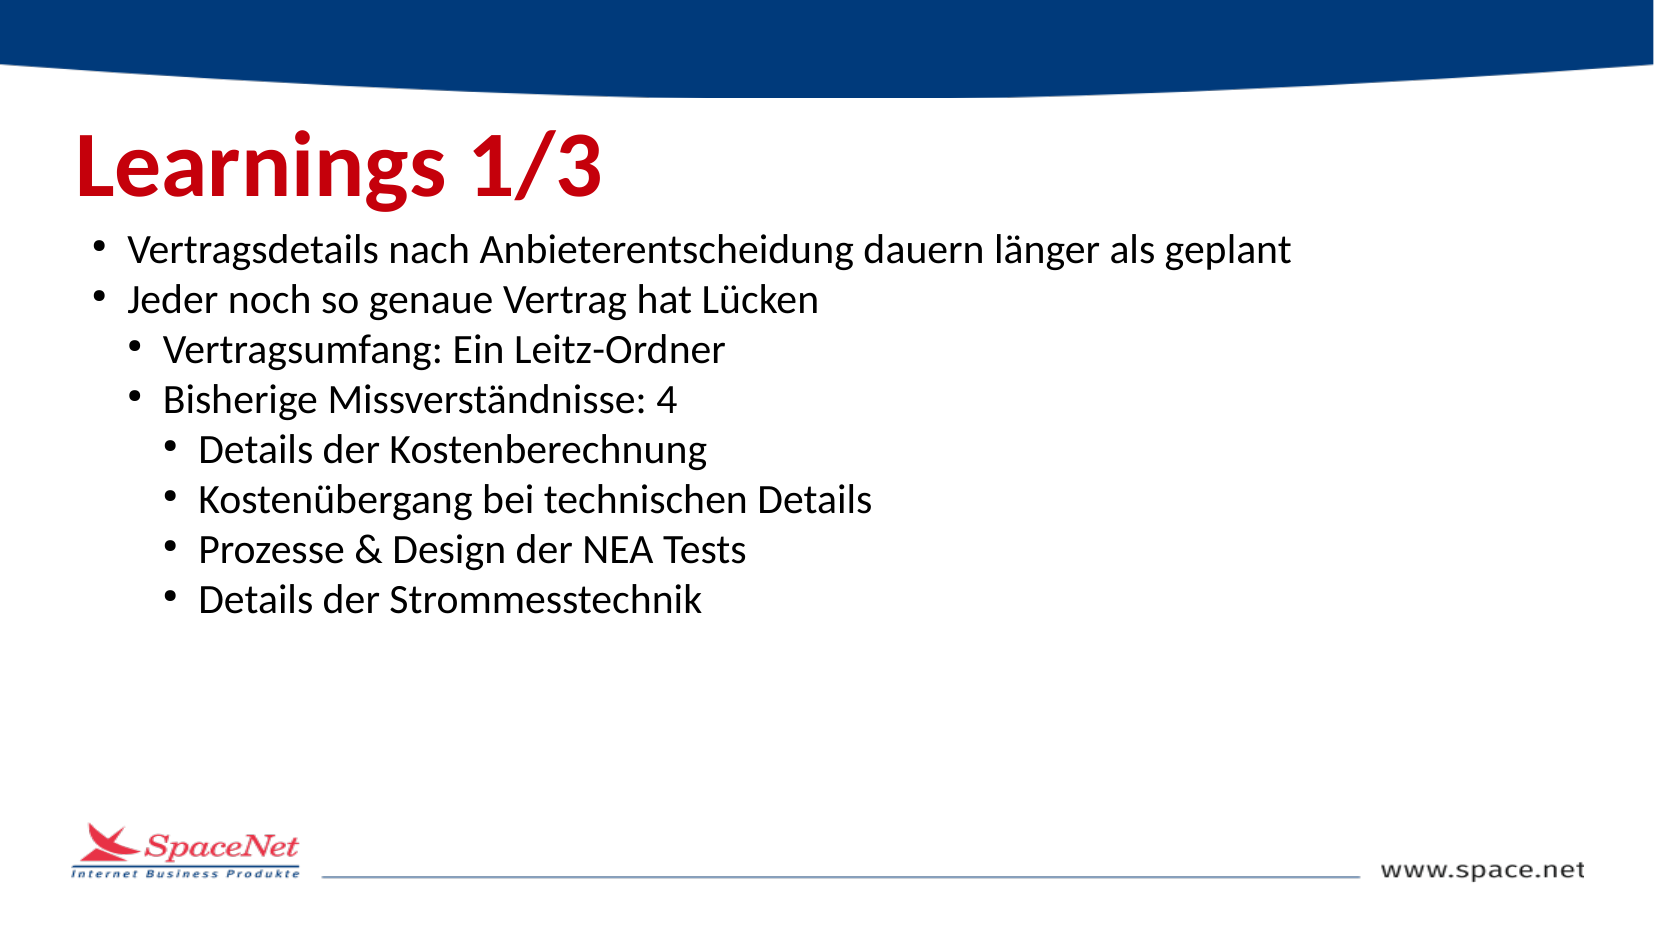

Learnings 1/3
Vertragsdetails nach Anbieterentscheidung dauern länger als geplant
Jeder noch so genaue Vertrag hat Lücken
Vertragsumfang: Ein Leitz-Ordner
Bisherige Missverständnisse: 4
Details der Kostenberechnung
Kostenübergang bei technischen Details
Prozesse & Design der NEA Tests
Details der Strommesstechnik